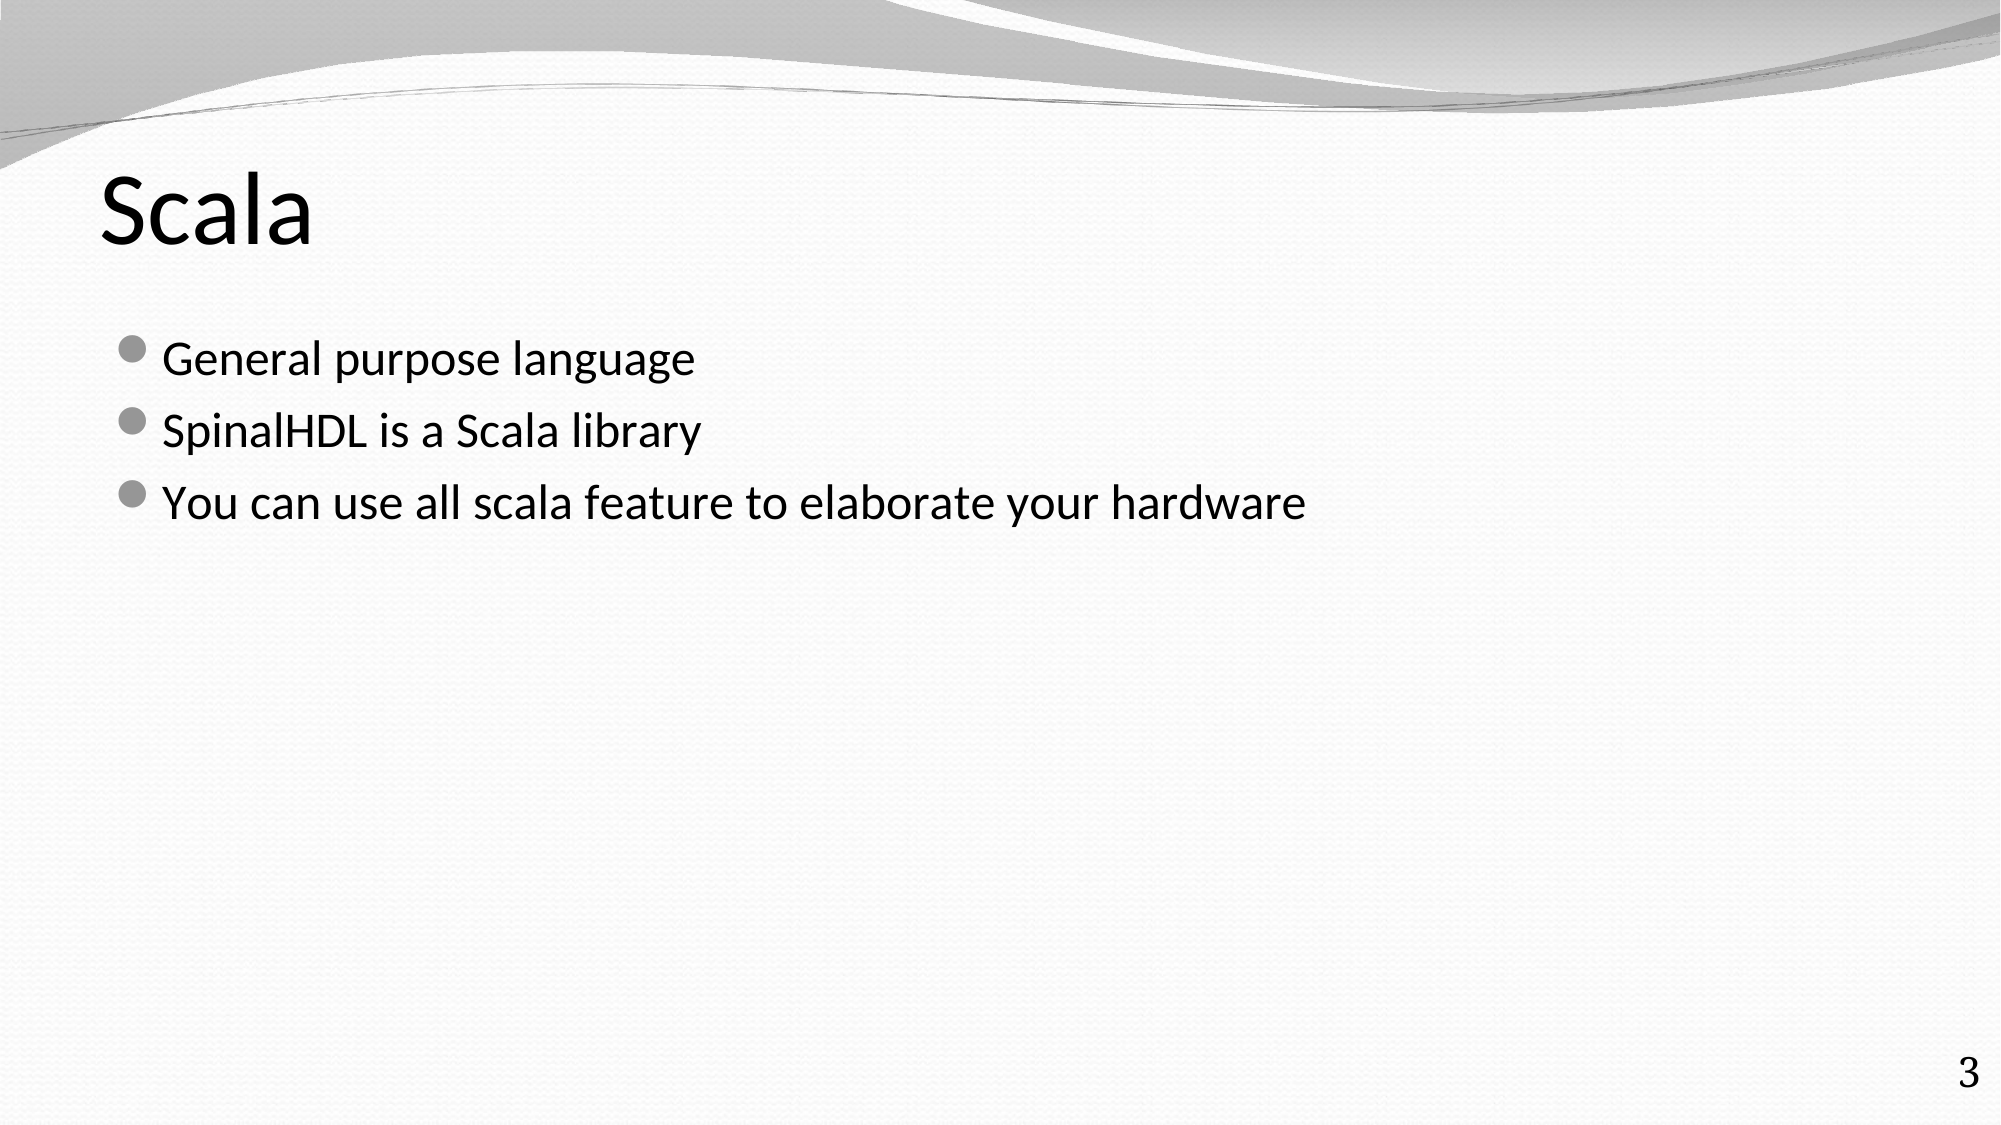

Scala
# General purpose language
SpinalHDL is a Scala library
You can use all scala feature to elaborate your hardware